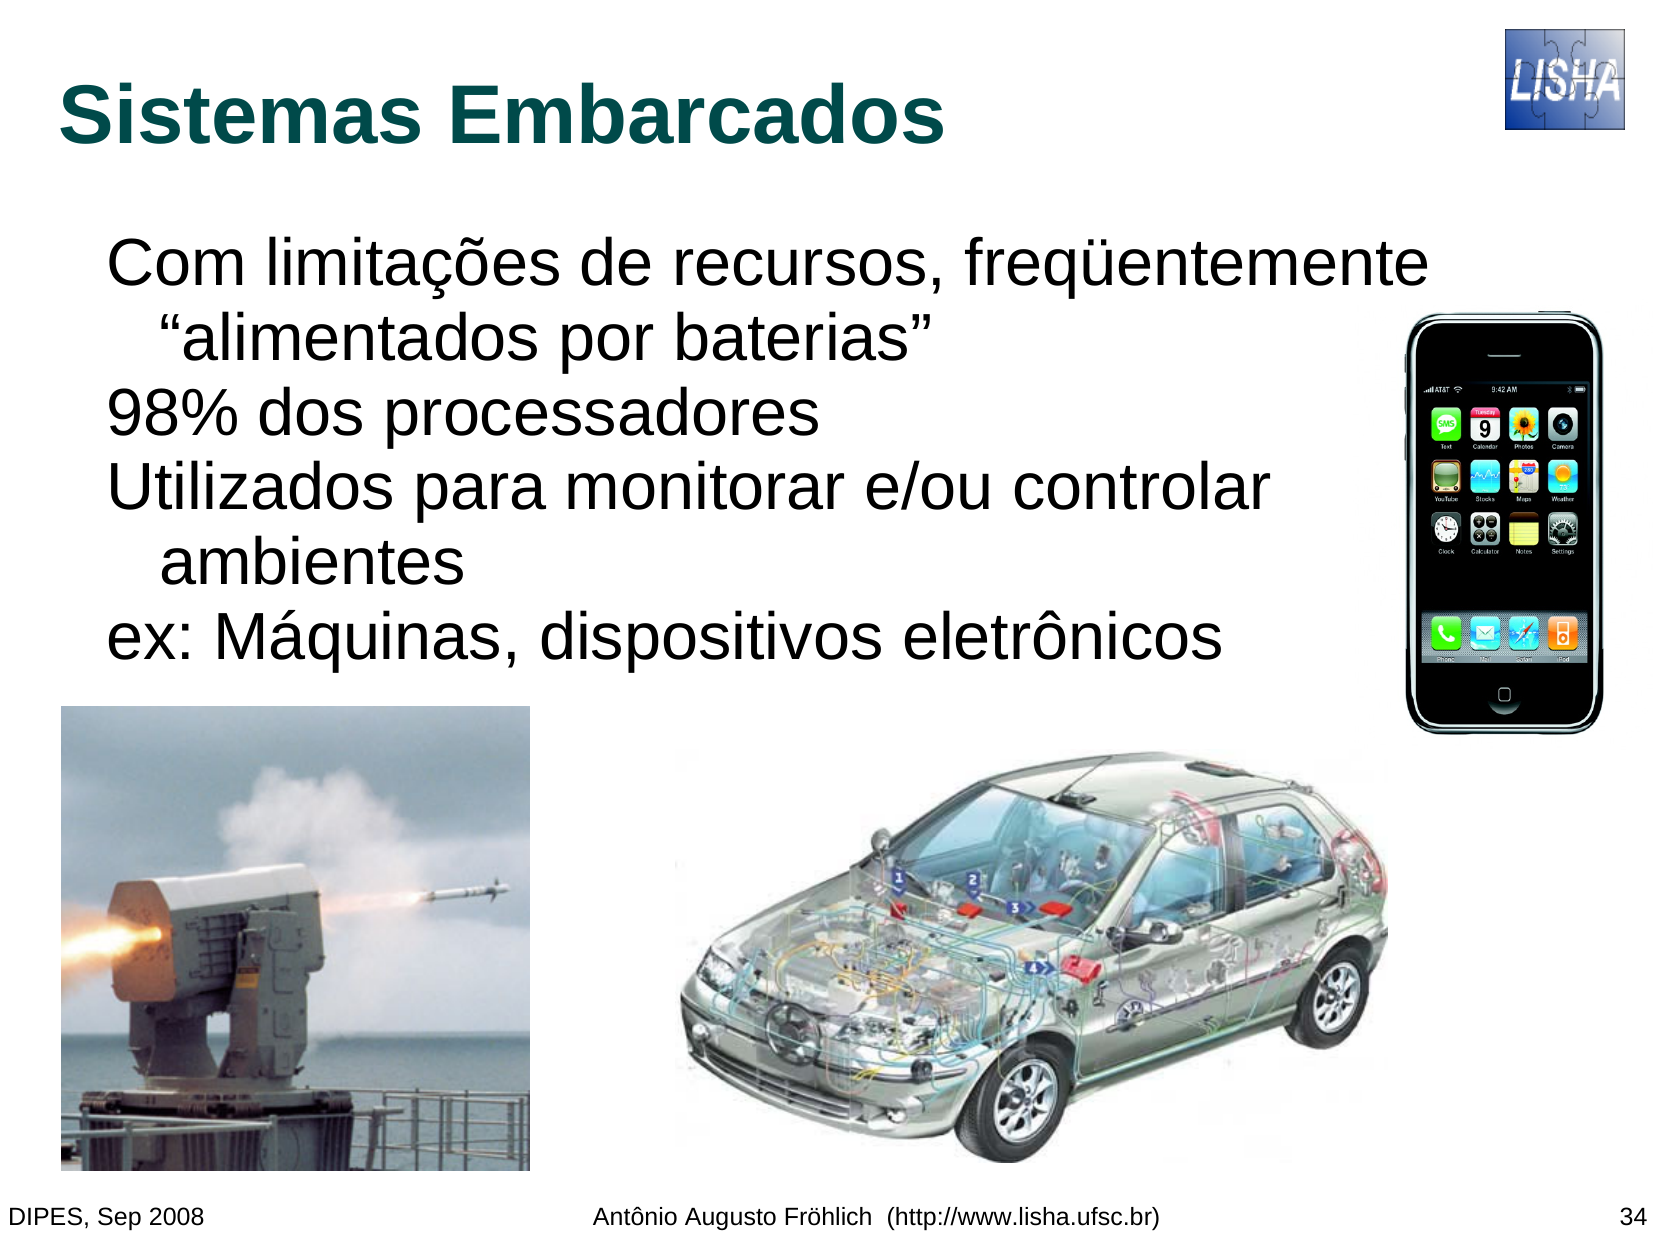

# Sistemas Embarcados
Com limitações de recursos, freqüentemente “alimentados por baterias”
98% dos processadores
Utilizados para monitorar e/ou controlar ambientes
ex: Máquinas, dispositivos eletrônicos